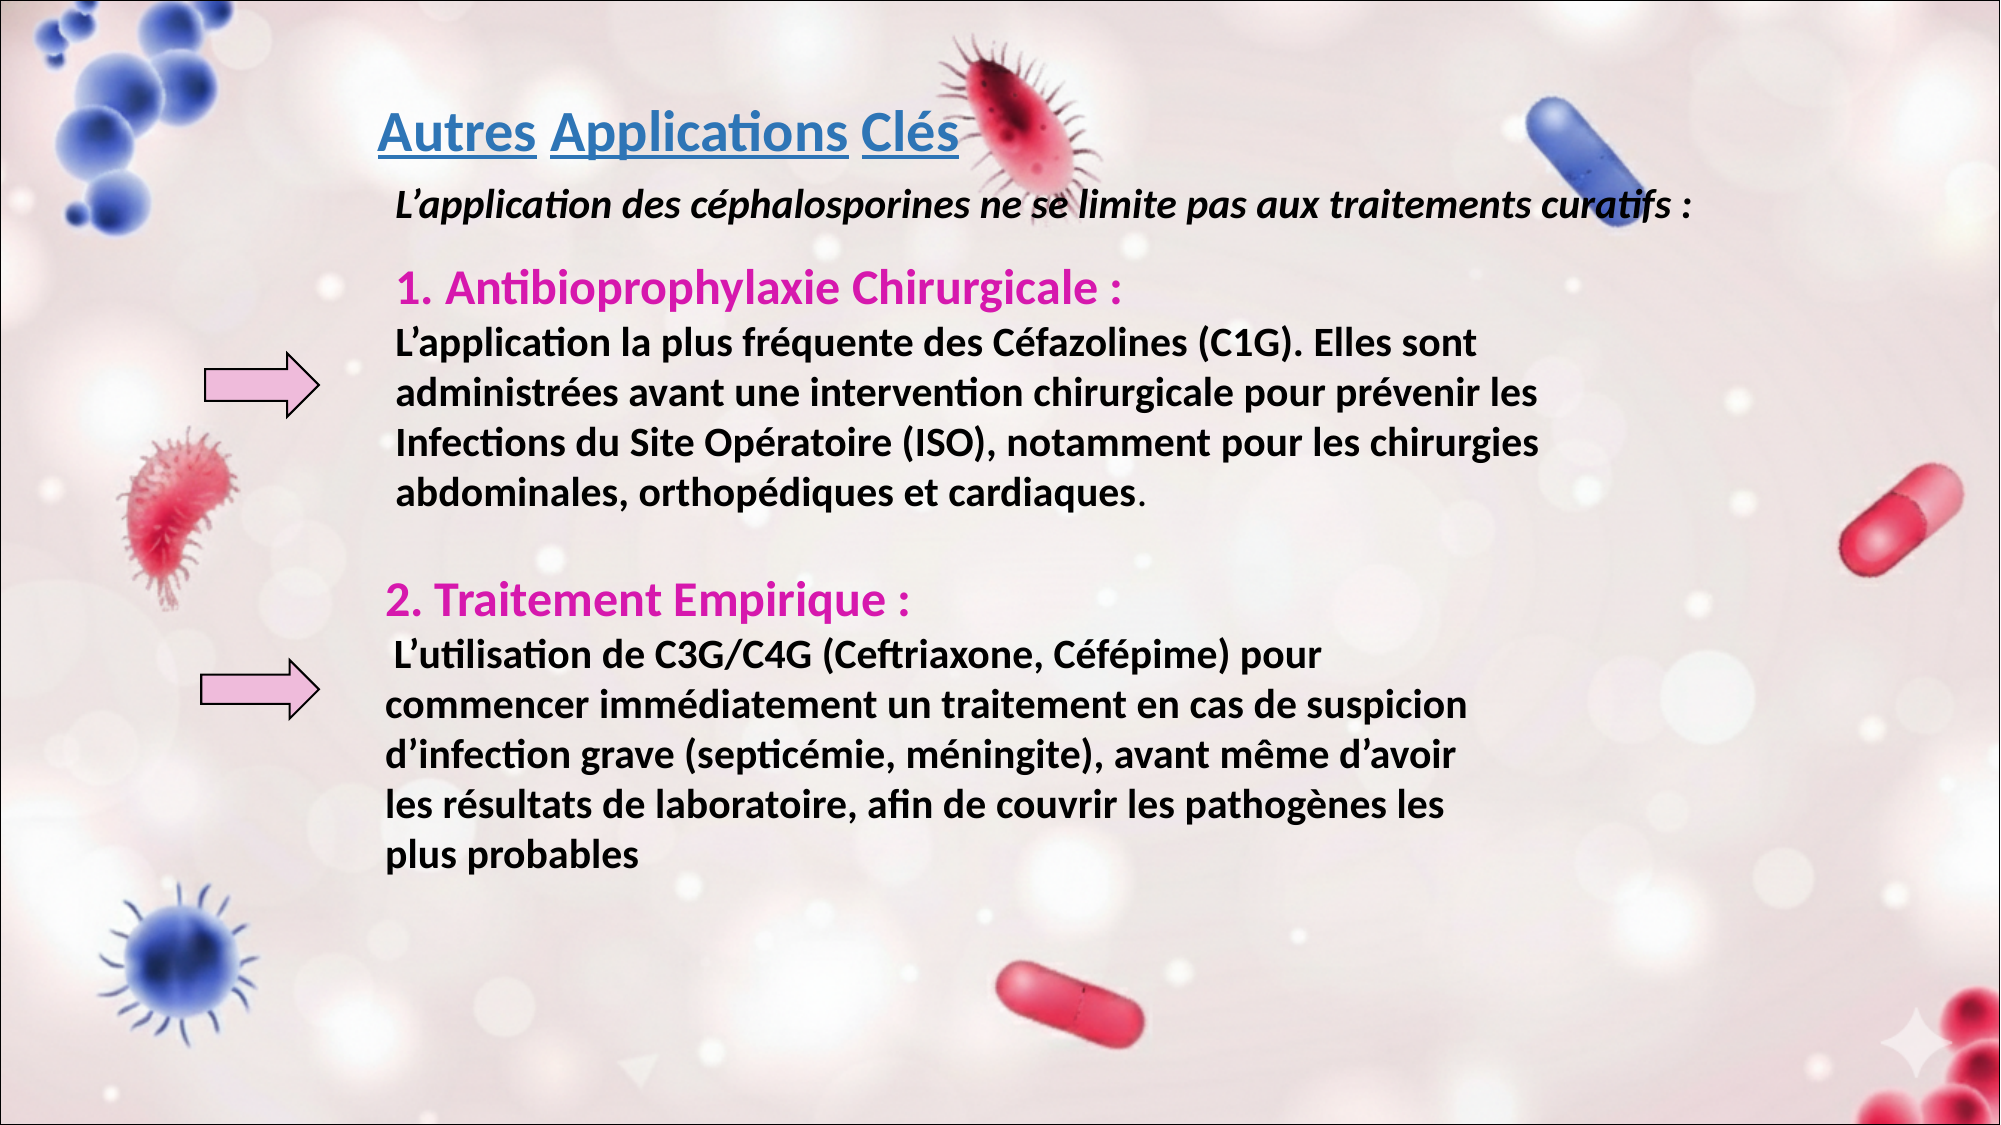

Autres Applications Clés
L’application des céphalosporines ne se limite pas aux traitements curatifs :
#
1. Antibioprophylaxie Chirurgicale :
L’application la plus fréquente des Céfazolines (C1G). Elles sont administrées avant une intervention chirurgicale pour prévenir les Infections du Site Opératoire (ISO), notamment pour les chirurgies abdominales, orthopédiques et cardiaques.
2. Traitement Empirique :
 L’utilisation de C3G/C4G (Ceftriaxone, Céfépime) pour commencer immédiatement un traitement en cas de suspicion d’infection grave (septicémie, méningite), avant même d’avoir les résultats de laboratoire, afin de couvrir les pathogènes les plus probables